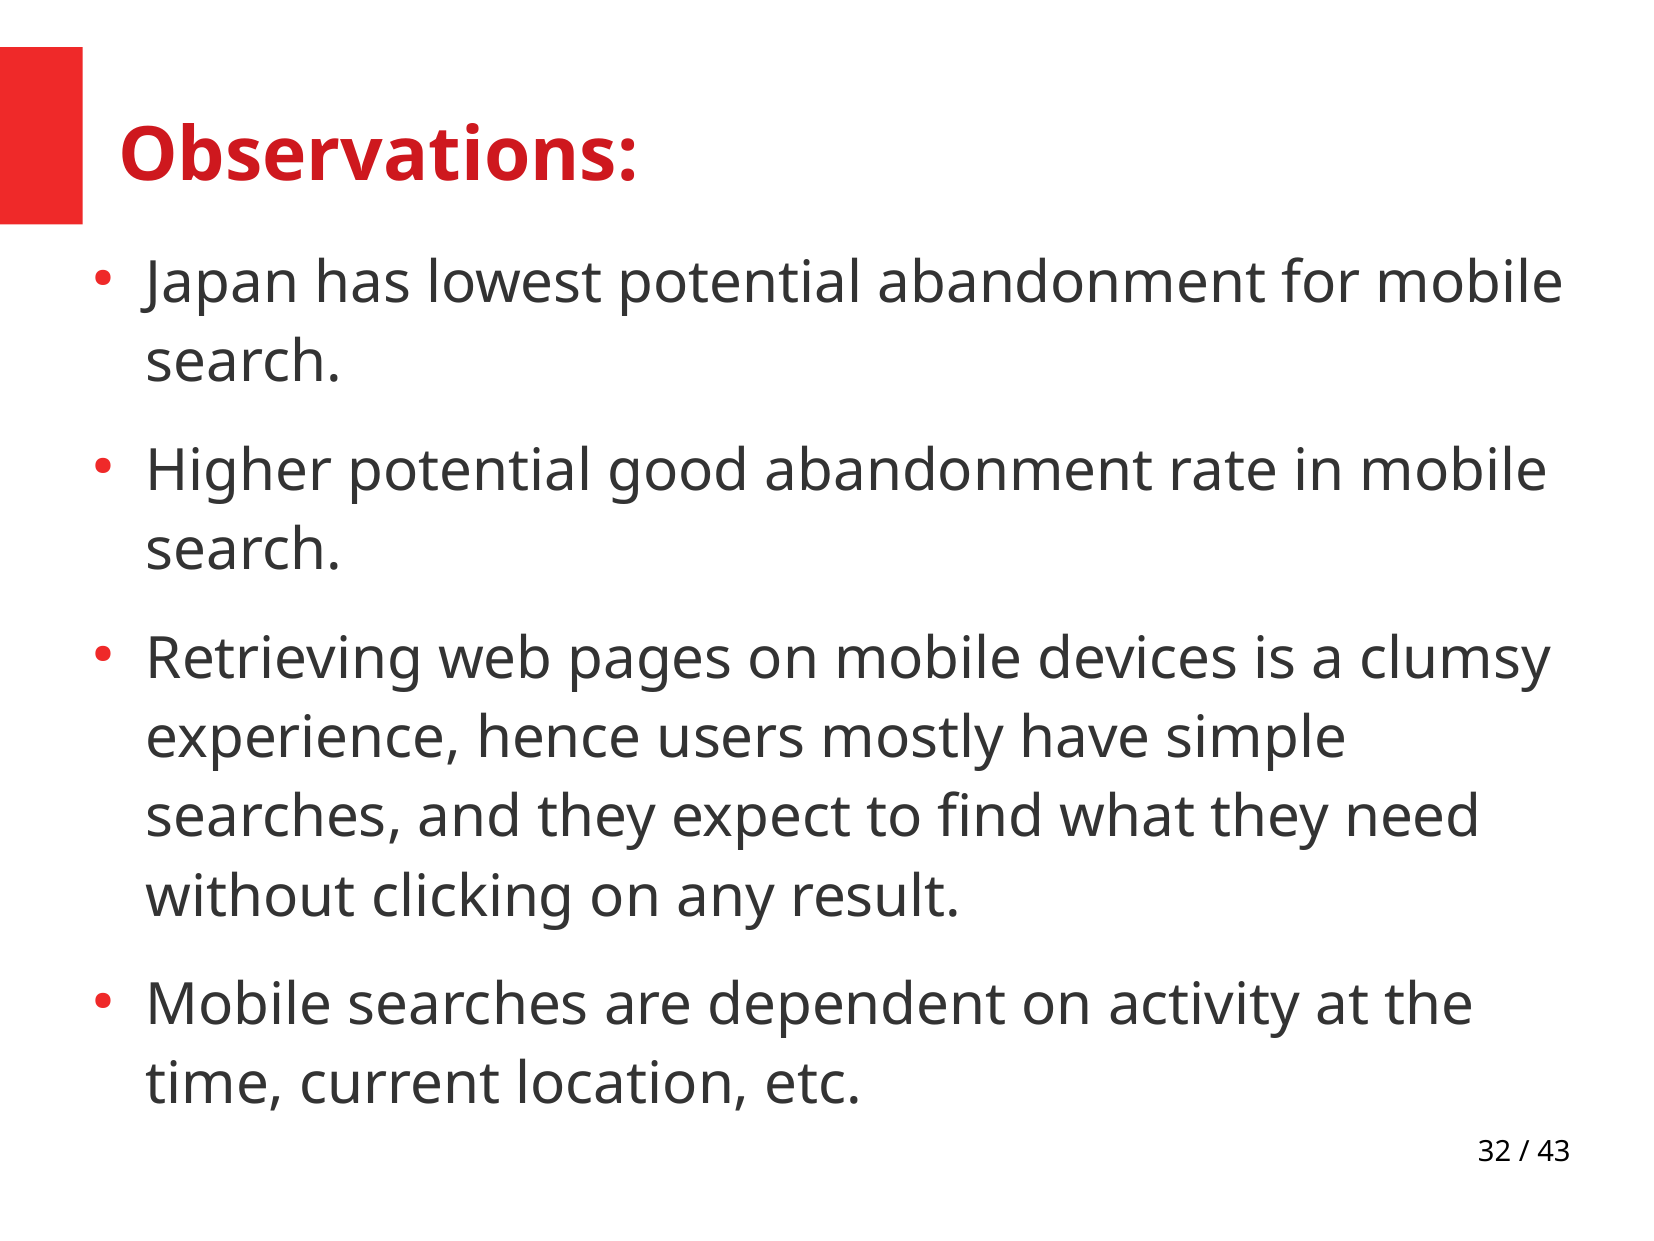

# Observations:
Japan has lowest potential abandonment for mobile search.
Higher potential good abandonment rate in mobile search.
Retrieving web pages on mobile devices is a clumsy experience, hence users mostly have simple searches, and they expect to find what they need without clicking on any result.
Mobile searches are dependent on activity at the time, current location, etc.
32